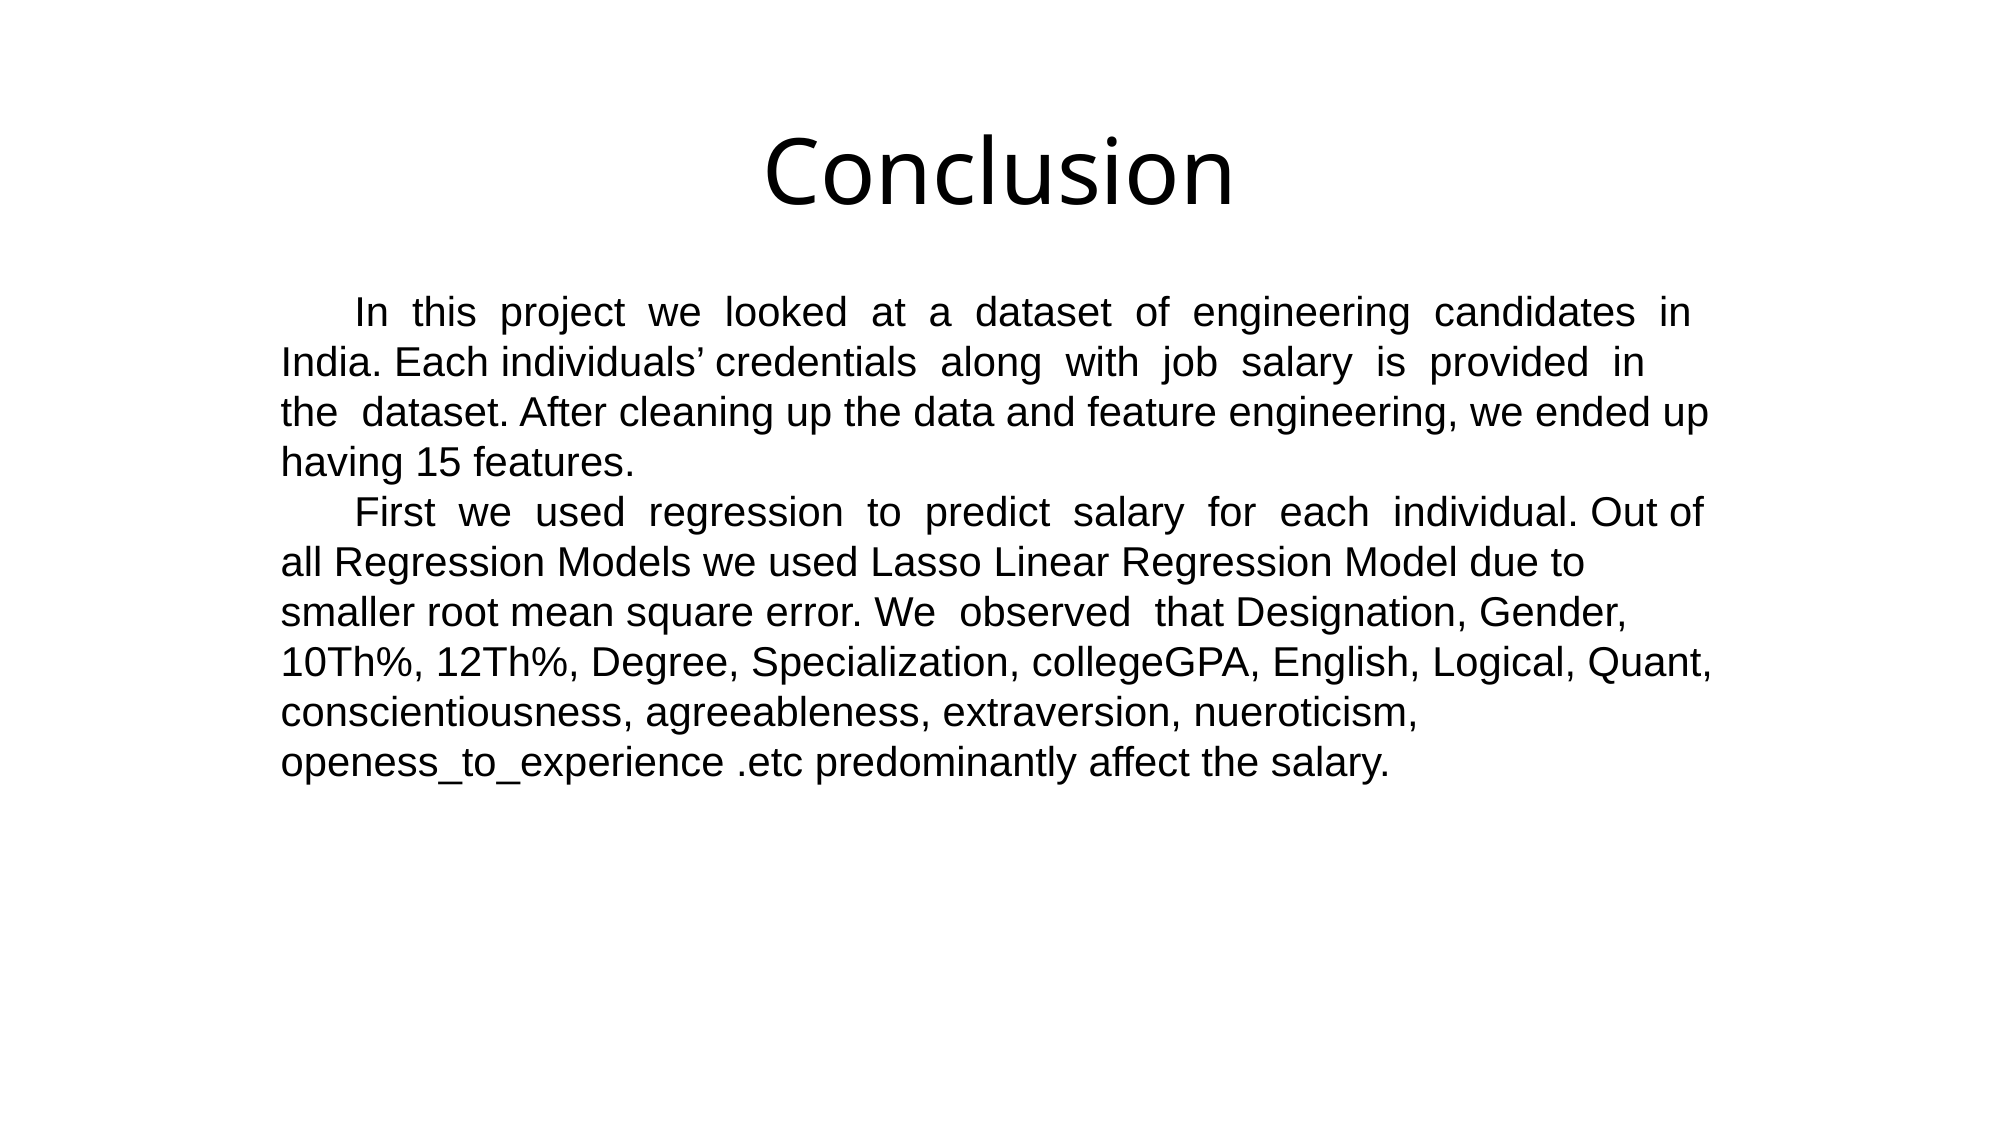

Conclusion
	In this project we looked at a dataset of engineering candidates in India. Each individuals’ credentials along with job salary is provided in the dataset. After cleaning up the data and feature engineering, we ended up having 15 features.
	First we used regression to predict salary for each individual. Out of all Regression Models we used Lasso Linear Regression Model due to smaller root mean square error. We observed that Designation, Gender, 10Th%, 12Th%, Degree, Specialization, collegeGPA, English, Logical, Quant, conscientiousness, agreeableness, extraversion, nueroticism, openess_to_experience .etc predominantly affect the salary.